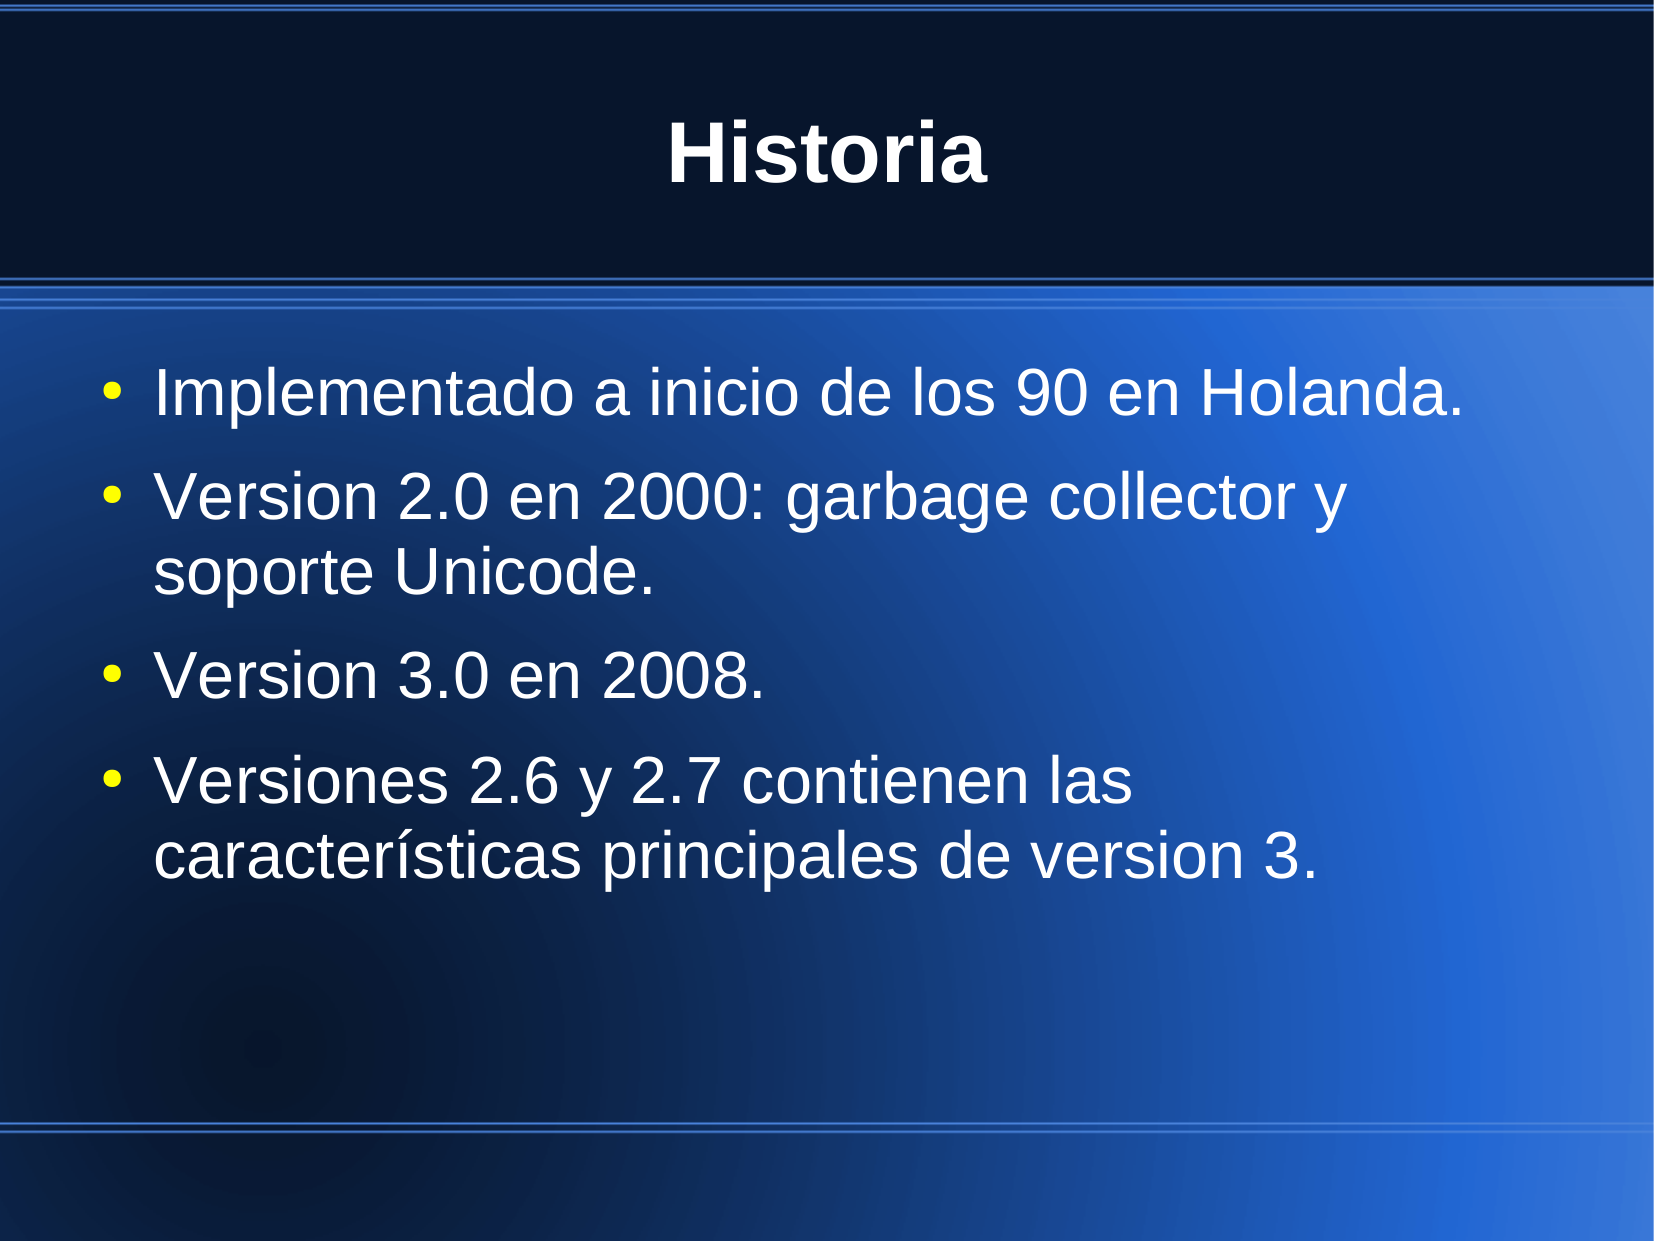

# Historia
Implementado a inicio de los 90 en Holanda.
Version 2.0 en 2000: garbage collector y soporte Unicode.
Version 3.0 en 2008.
Versiones 2.6 y 2.7 contienen las características principales de version 3.